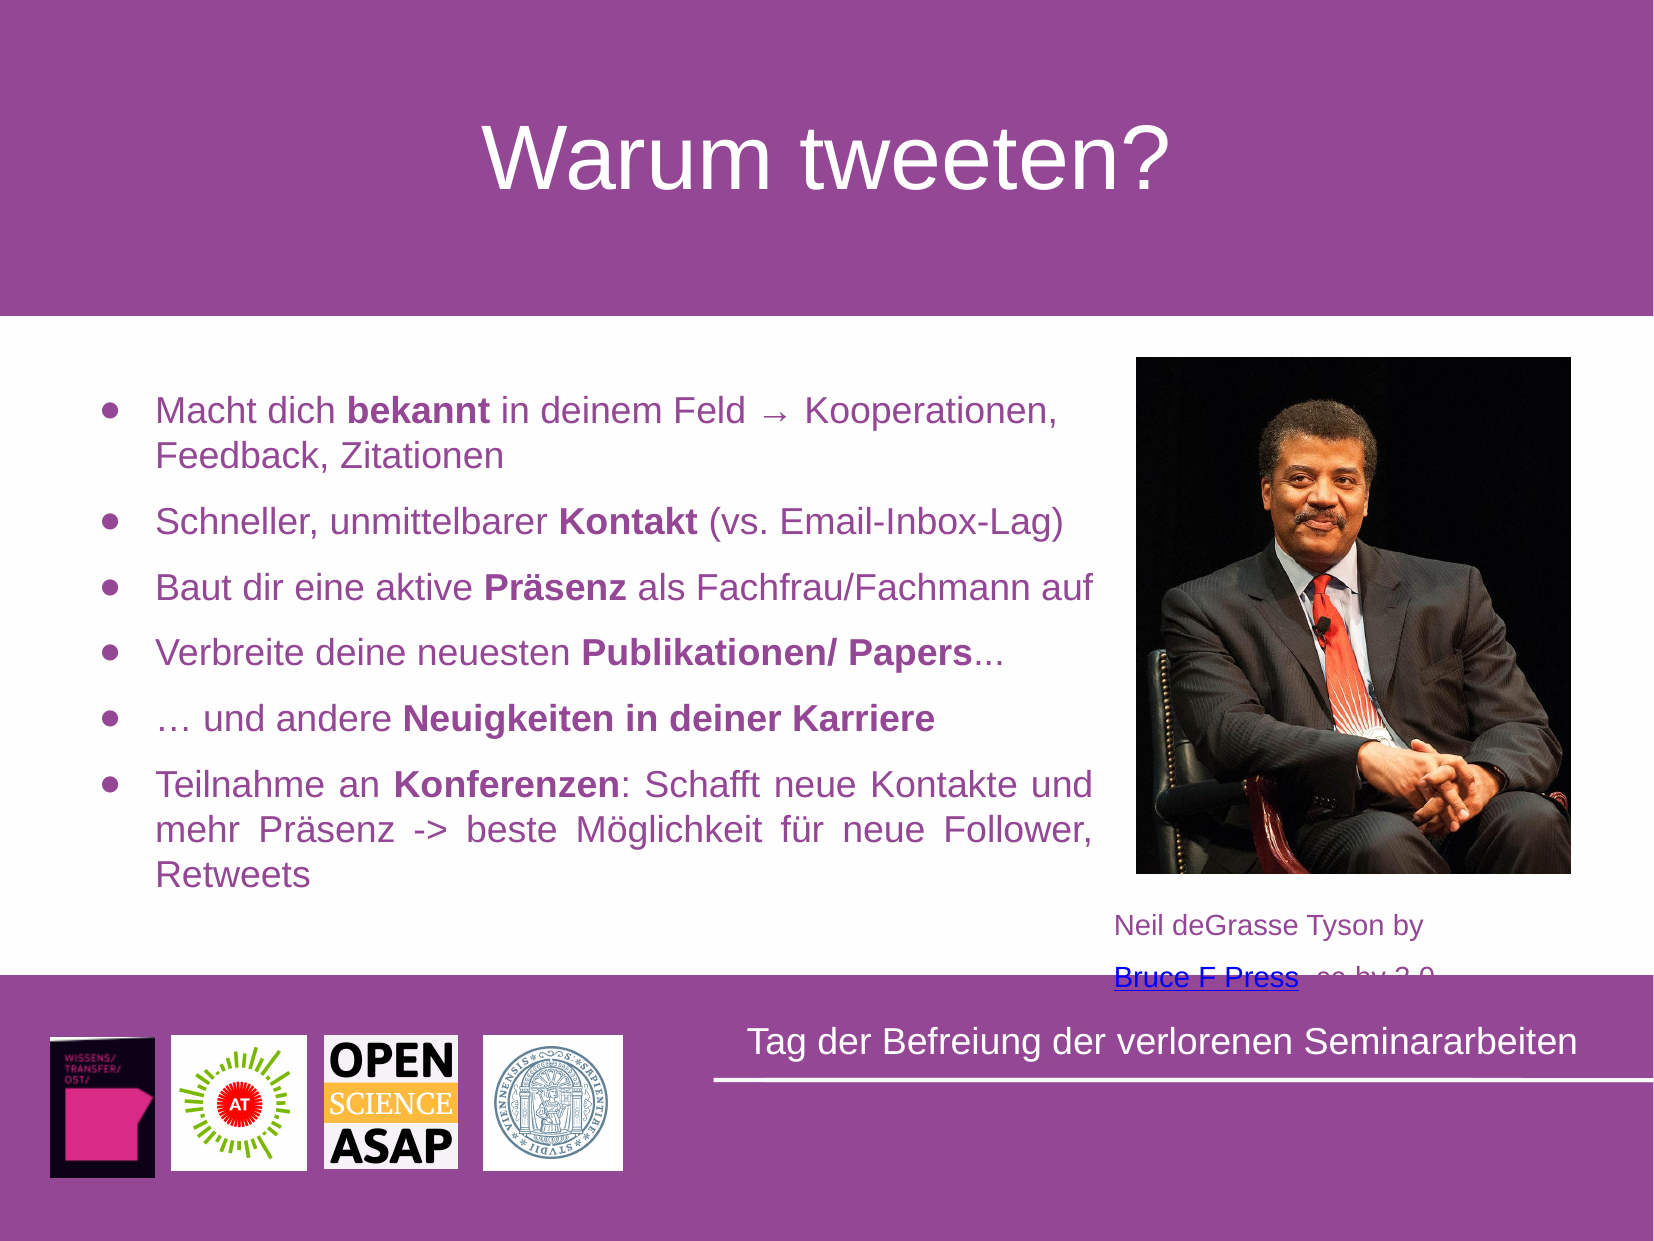

# Warum tweeten?
Macht dich bekannt in deinem Feld → Kooperationen, Feedback, Zitationen
Schneller, unmittelbarer Kontakt (vs. Email-Inbox-Lag)
Baut dir eine aktive Präsenz als Fachfrau/Fachmann auf
Verbreite deine neuesten Publikationen/ Papers...
… und andere Neuigkeiten in deiner Karriere
Teilnahme an Konferenzen: Schafft neue Kontakte und mehr Präsenz -> beste Möglichkeit für neue Follower, Retweets
Neil deGrasse Tyson by Bruce F Press, cc-by 3.0
Tag der Befreiung der verlorenen Seminararbeiten